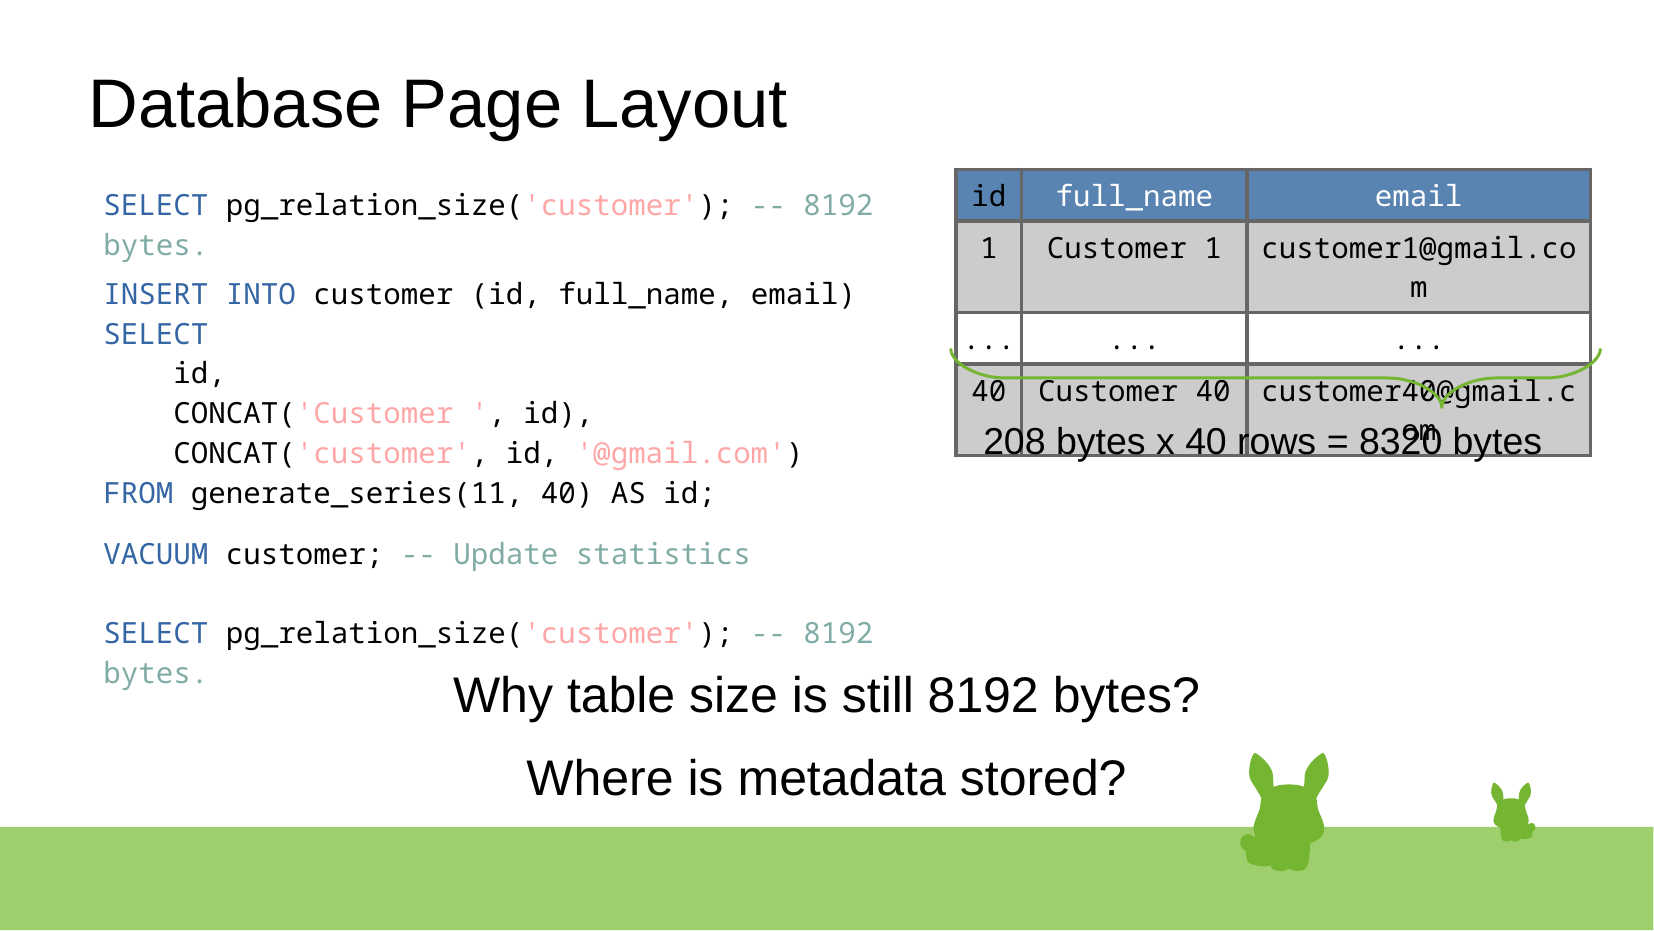

# Database Page Layout
| id | full\_name | email |
| --- | --- | --- |
| 1 | Customer 1 | customer1@gmail.com |
| ... | ... | ... |
| 40 | Customer 40 | customer40@gmail.com |
SELECT pg_relation_size('customer'); -- 8192 bytes.
INSERT INTO customer (id, full_name, email)
SELECT
 id,
 CONCAT('Customer ', id),
 CONCAT('customer', id, '@gmail.com')
FROM generate_series(11, 40) AS id;
208 bytes x 40 rows = 8320 bytes
VACUUM customer; -- Update statistics
SELECT pg_relation_size('customer'); -- 8192 bytes.
Why table size is still 8192 bytes?
Where is metadata stored?